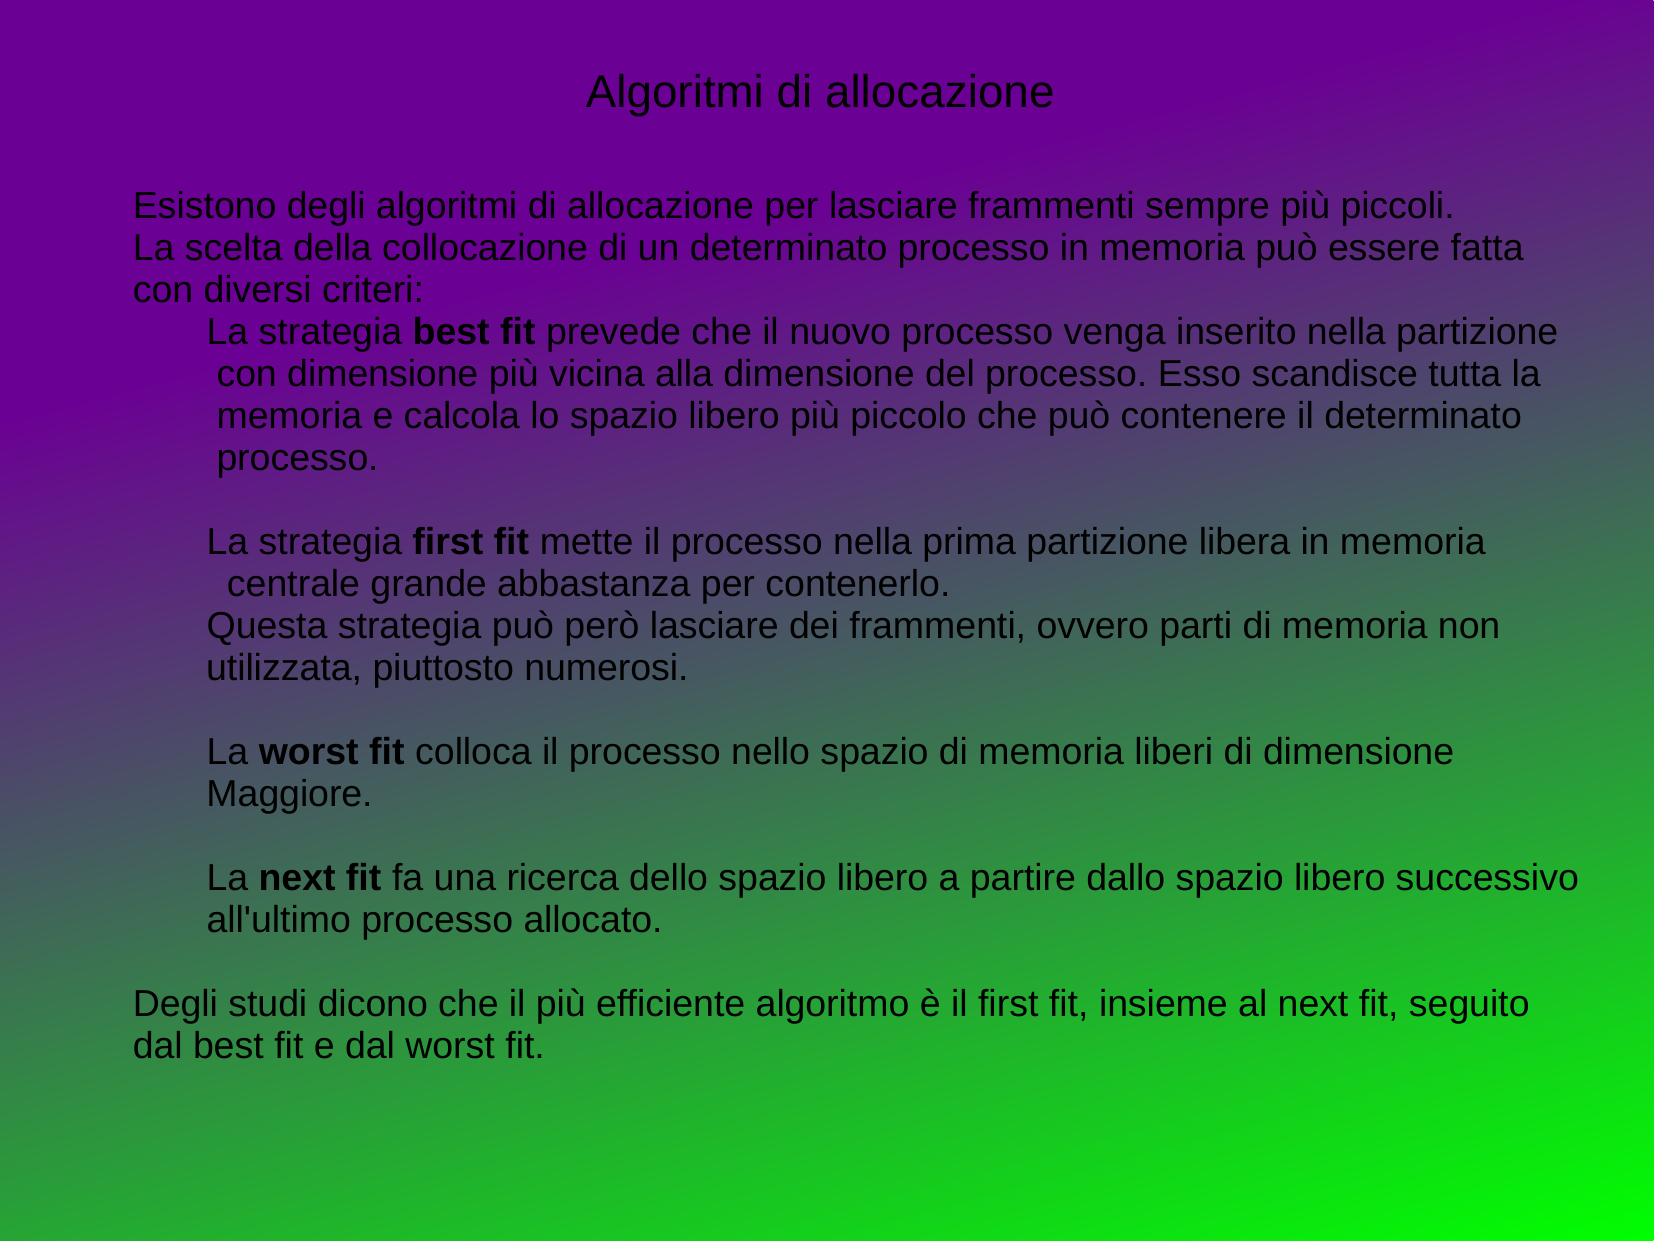

Algoritmi di allocazione
Esistono degli algoritmi di allocazione per lasciare frammenti sempre più piccoli.
La scelta della collocazione di un determinato processo in memoria può essere fatta con diversi criteri:
	La strategia best fit prevede che il nuovo processo venga inserito nella partizione con dimensione più vicina alla dimensione del processo. Esso scandisce tutta la memoria e calcola lo spazio libero più piccolo che può contenere il determinato processo.
	La strategia first fit mette il processo nella prima partizione libera in memoria centrale grande abbastanza per contenerlo.
	Questa strategia può però lasciare dei frammenti, ovvero parti di memoria non utilizzata, piuttosto numerosi.
	La worst fit colloca il processo nello spazio di memoria liberi di dimensione
 Maggiore.
	La next fit fa una ricerca dello spazio libero a partire dallo spazio libero successivo 	all'ultimo processo allocato.
Degli studi dicono che il più efficiente algoritmo è il first fit, insieme al next fit, seguito dal best fit e dal worst fit.